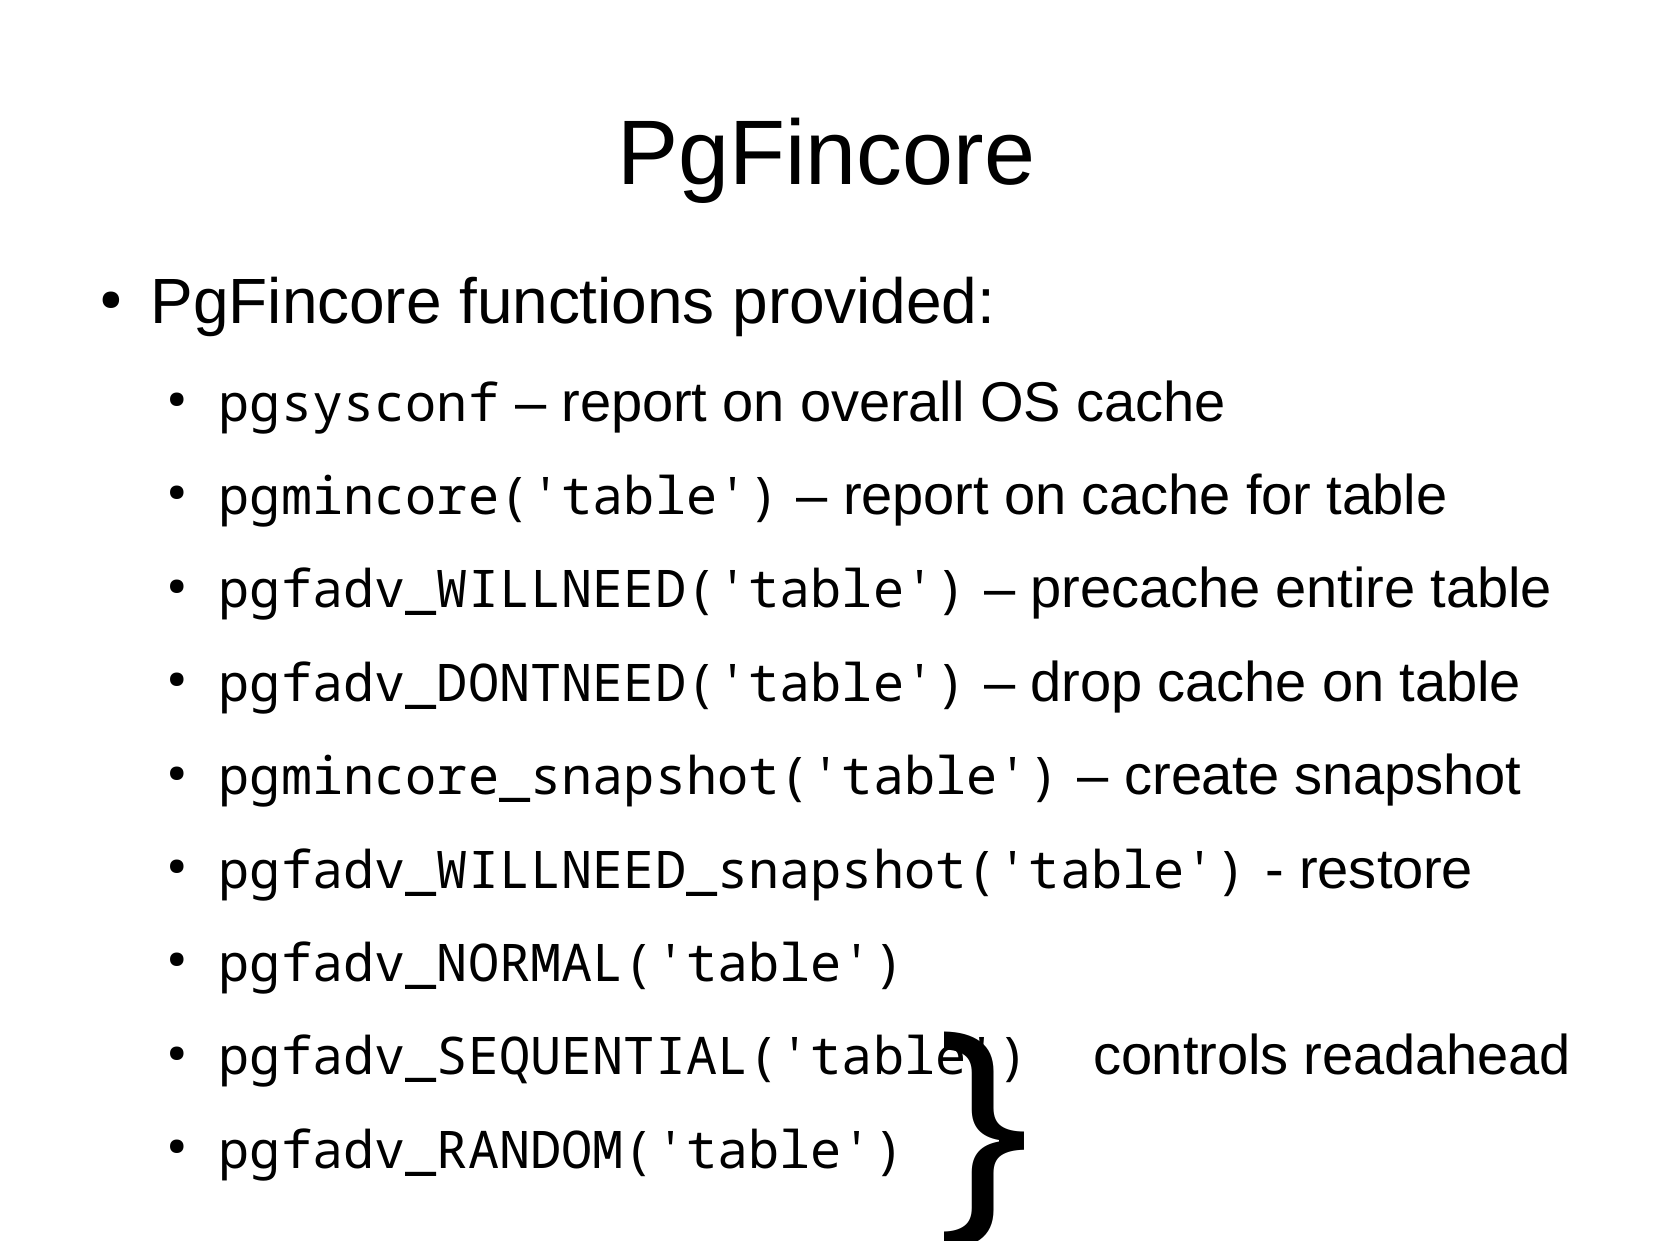

# PgFincore
PgFincore functions provided:
pgsysconf – report on overall OS cache
pgmincore('table') – report on cache for table
pgfadv_WILLNEED('table') – precache entire table
pgfadv_DONTNEED('table') – drop cache on table
pgmincore_snapshot('table') – create snapshot
pgfadv_WILLNEED_snapshot('table') - restore
pgfadv_NORMAL('table')
pgfadv_SEQUENTIAL('table') controls readahead
pgfadv_RANDOM('table')
}